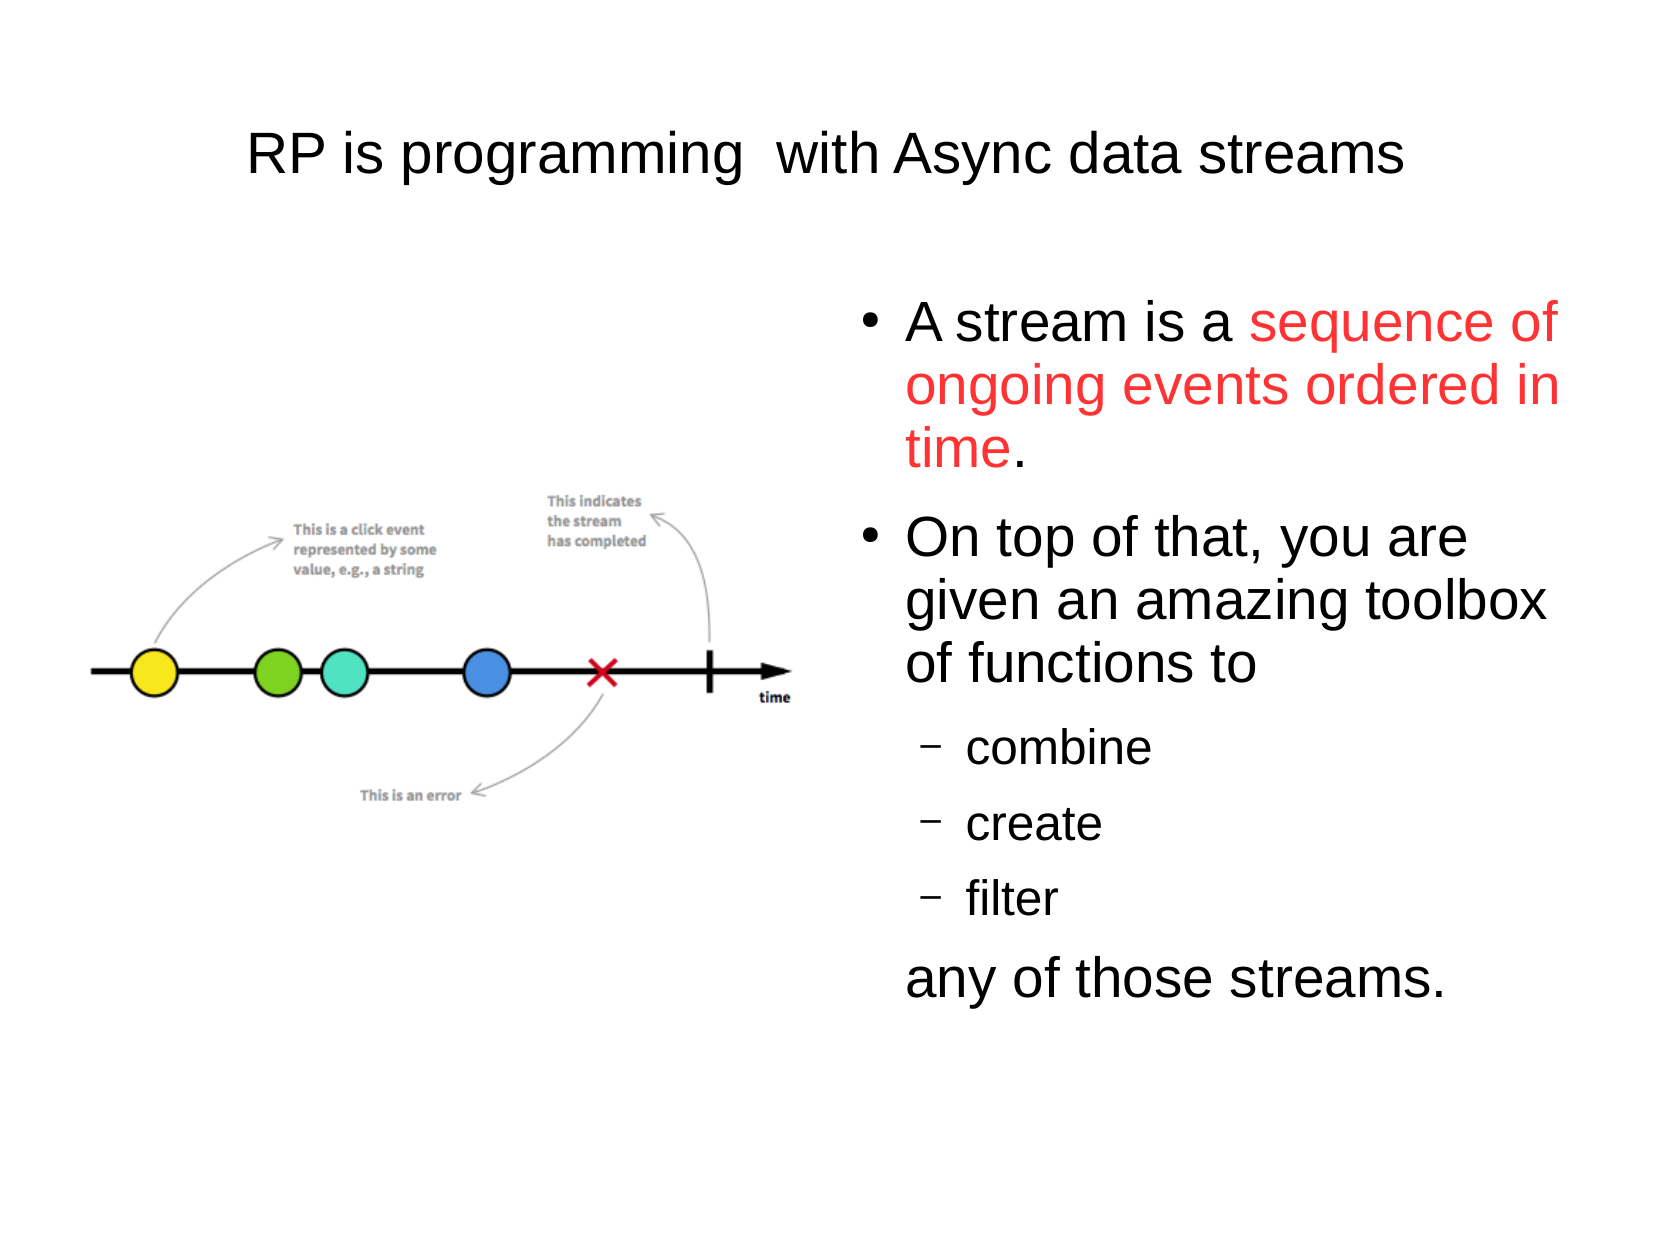

# RP is programming with Async data streams
A stream is a sequence of ongoing events ordered in time.
On top of that, you are given an amazing toolbox of functions to
combine
create
filter
any of those streams.